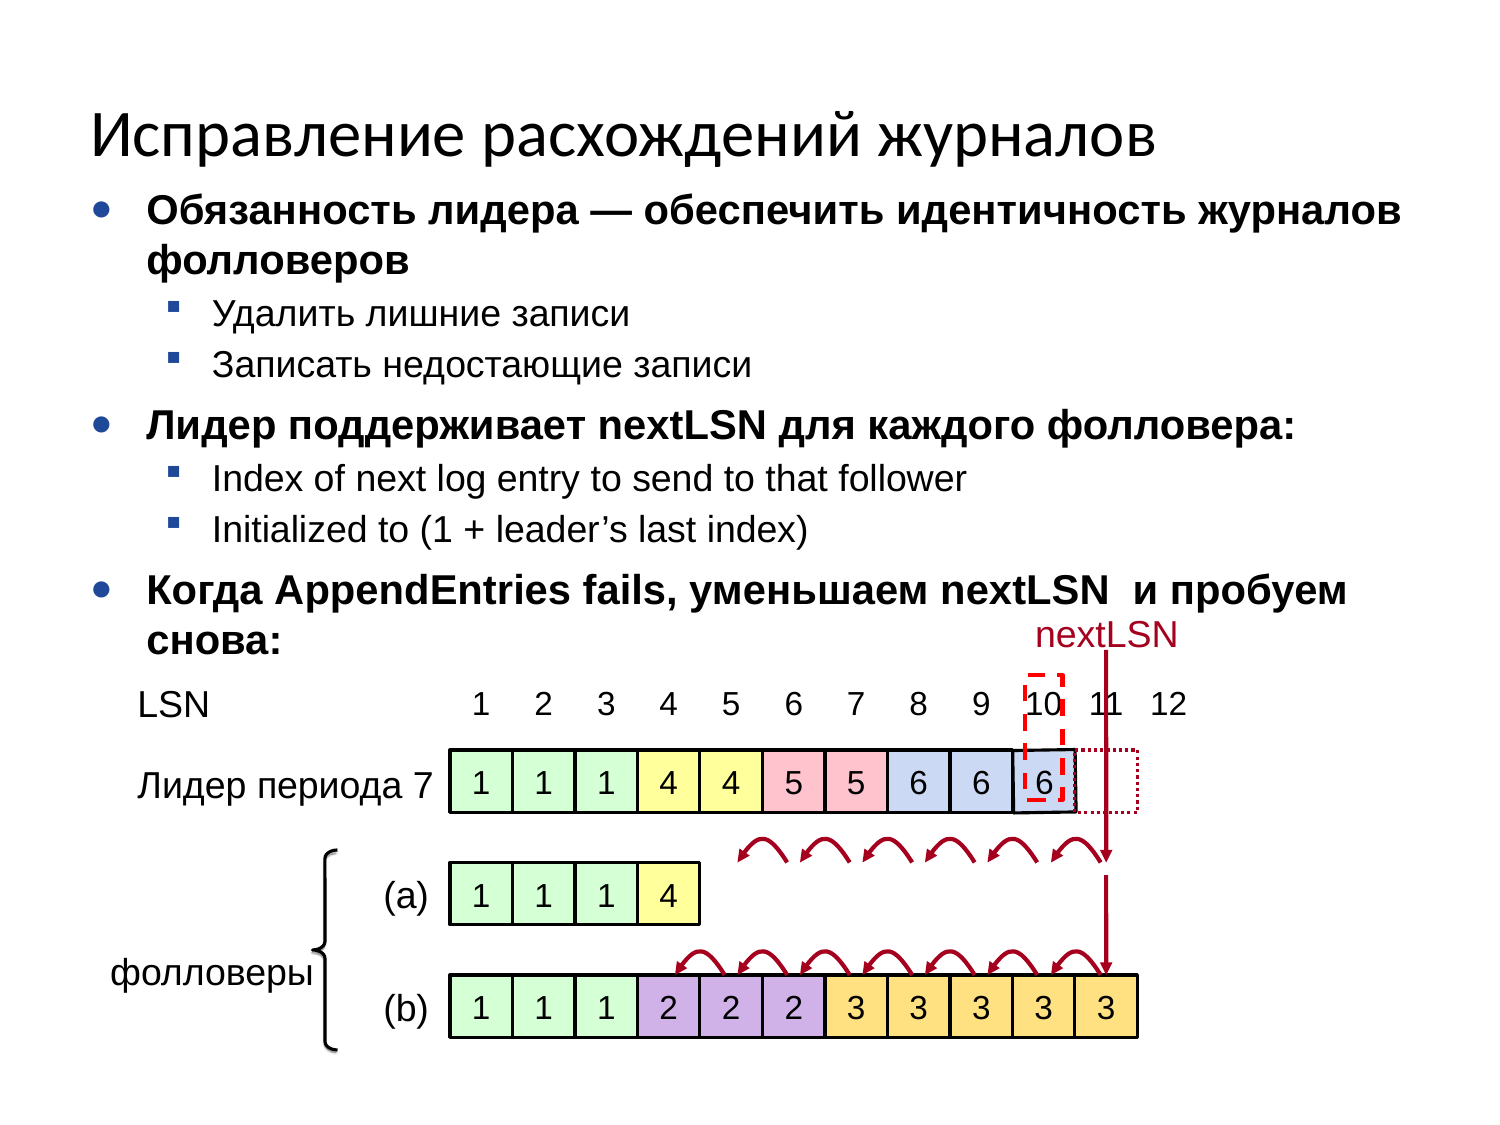

Исправление расхождений журналов
# Обязанность лидера — обеспечить идентичность журналов фолловеров
Удалить лишние записи
Записать недостающие записи
Лидер поддерживает nextLSN для каждого фолловера:
Index of next log entry to send to that follower
Initialized to (1 + leader’s last index)
Когда AppendEntries fails, уменьшаем nextLSN и пробуем снова:
nextLSN
1
2
3
4
5
6
7
8
9
10
11
12
LSN
1
1
1
4
4
5
5
6
6
6
Лидер периода 7
1
1
1
4
(a)
фолловеры
1
1
1
2
2
2
3
3
3
3
3
(b)